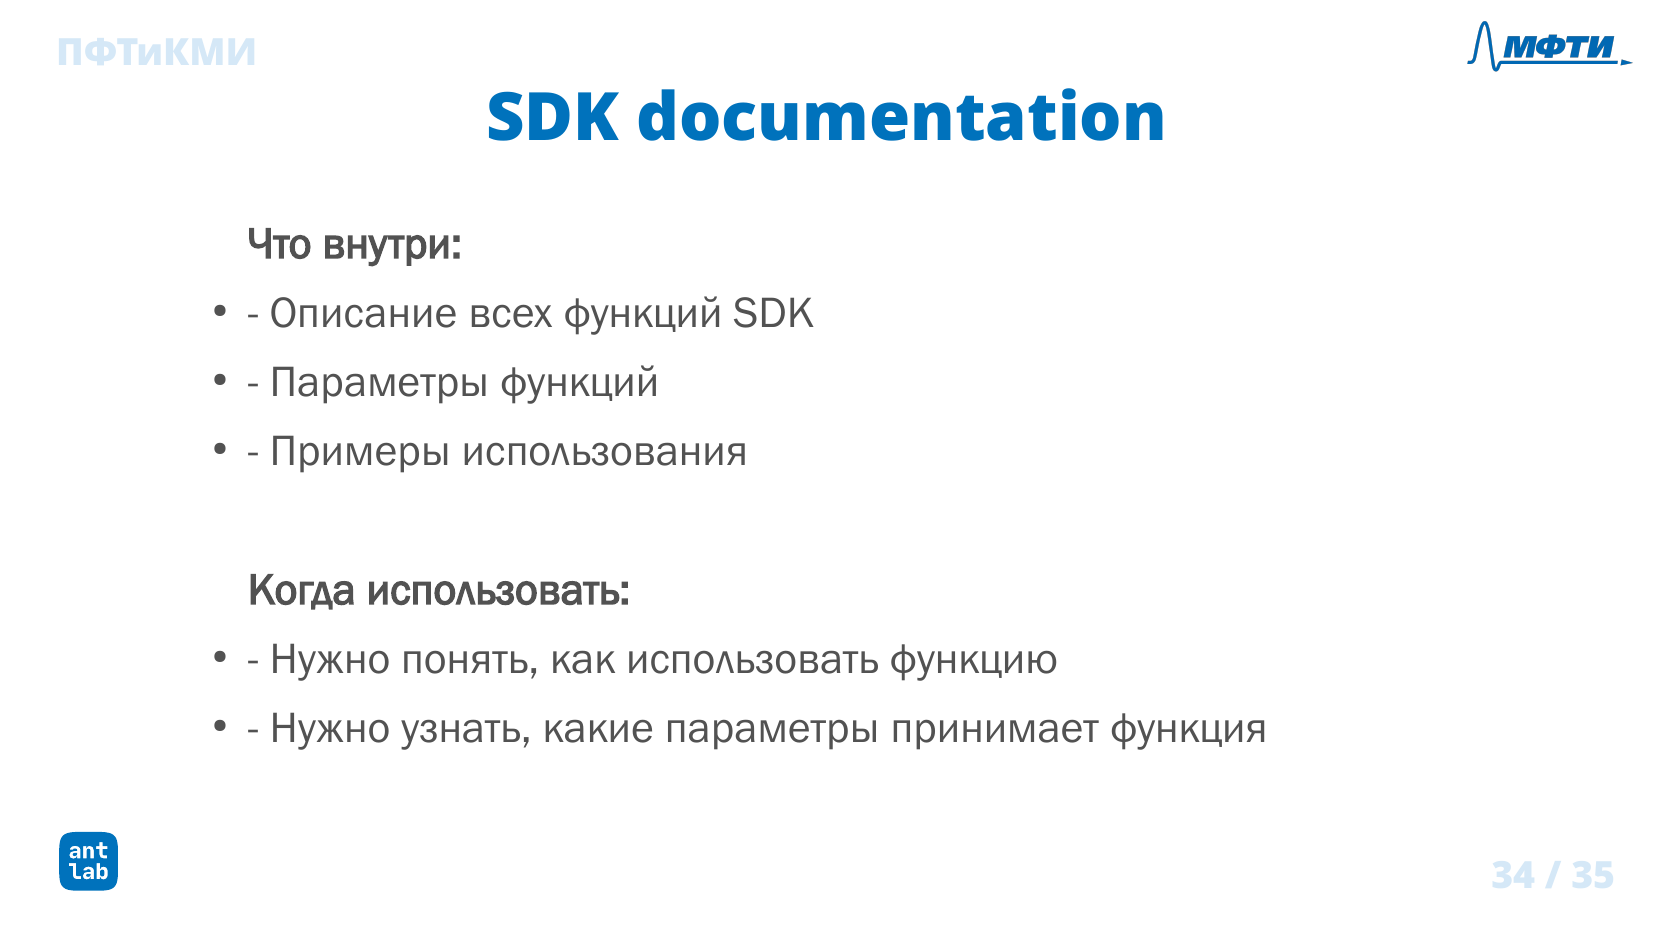

# SDK documentation
Что внутри:
- Описание всех функций SDK
- Параметры функций
- Примеры использования
Когда использовать:
- Нужно понять, как использовать функцию
- Нужно узнать, какие параметры принимает функция